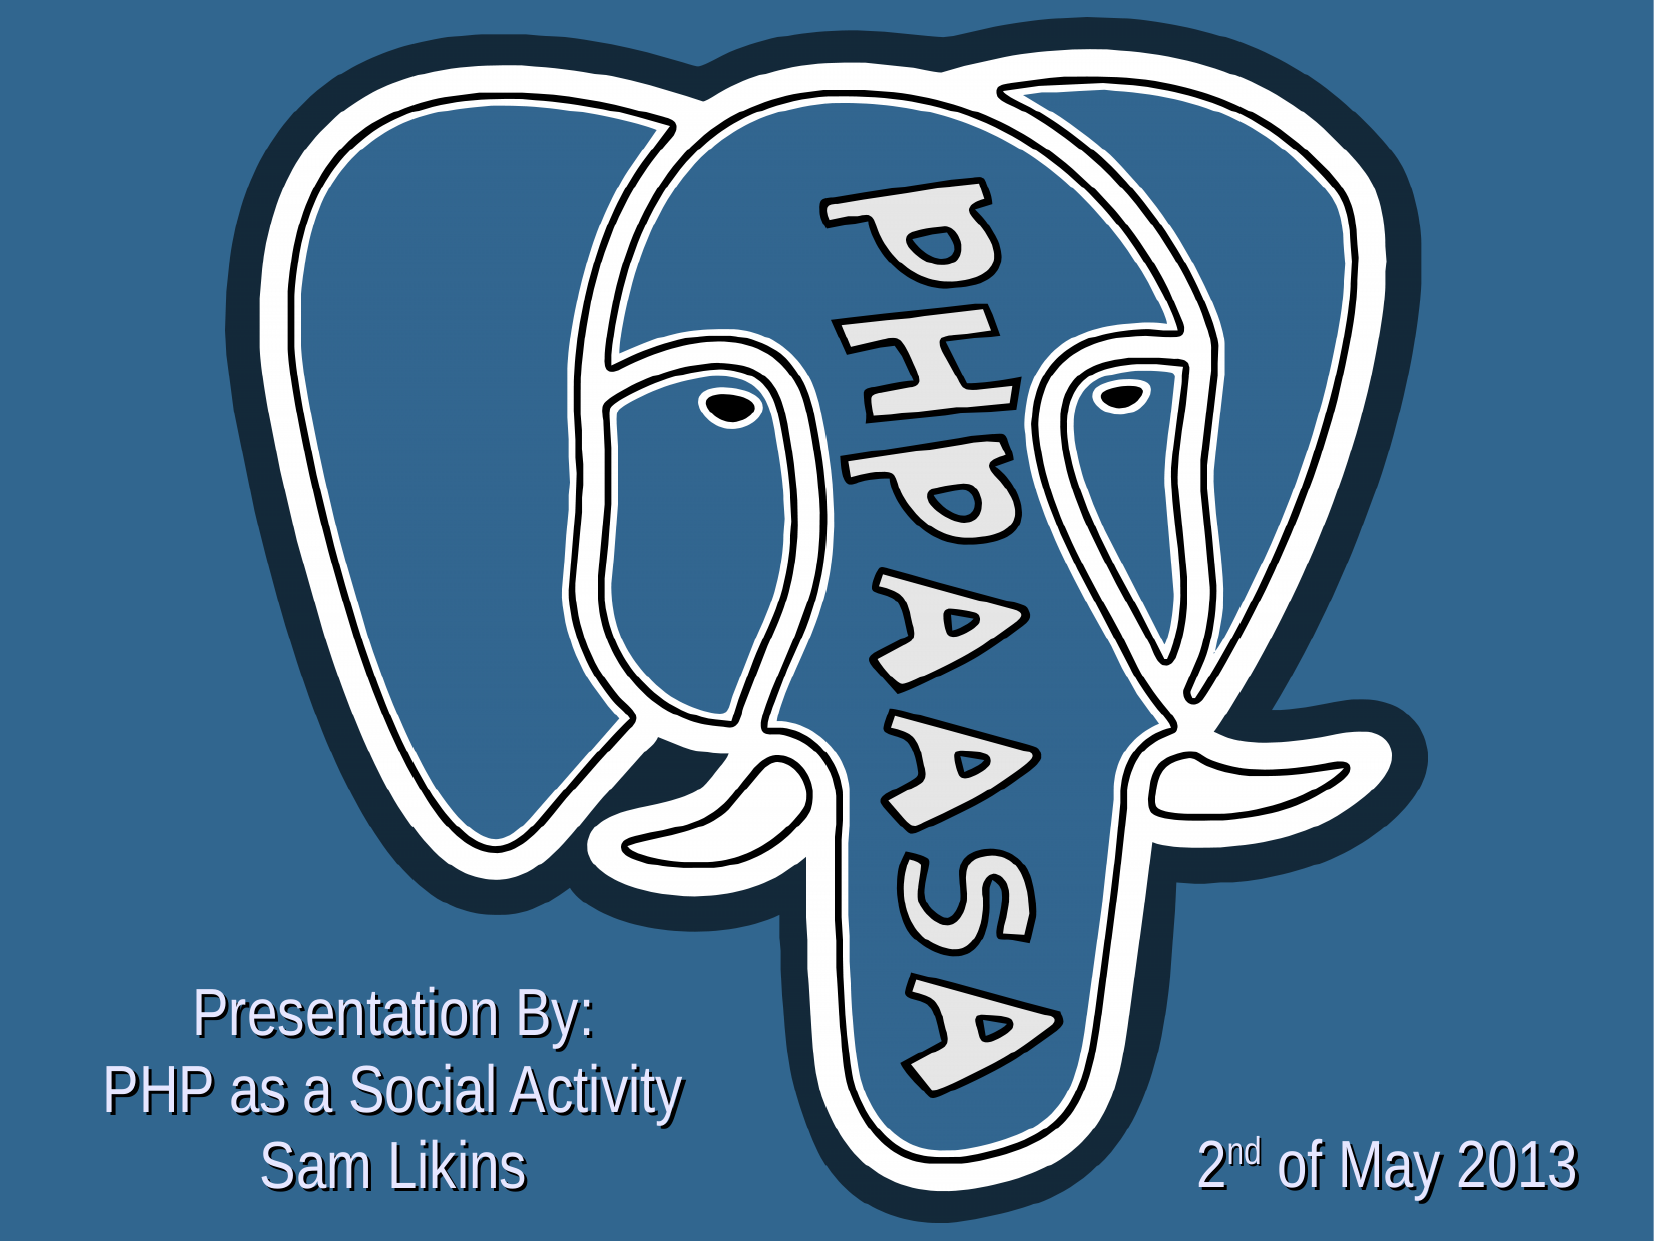

Presentation By:
PHP as a Social Activity
Sam Likins
2nd of May 2013